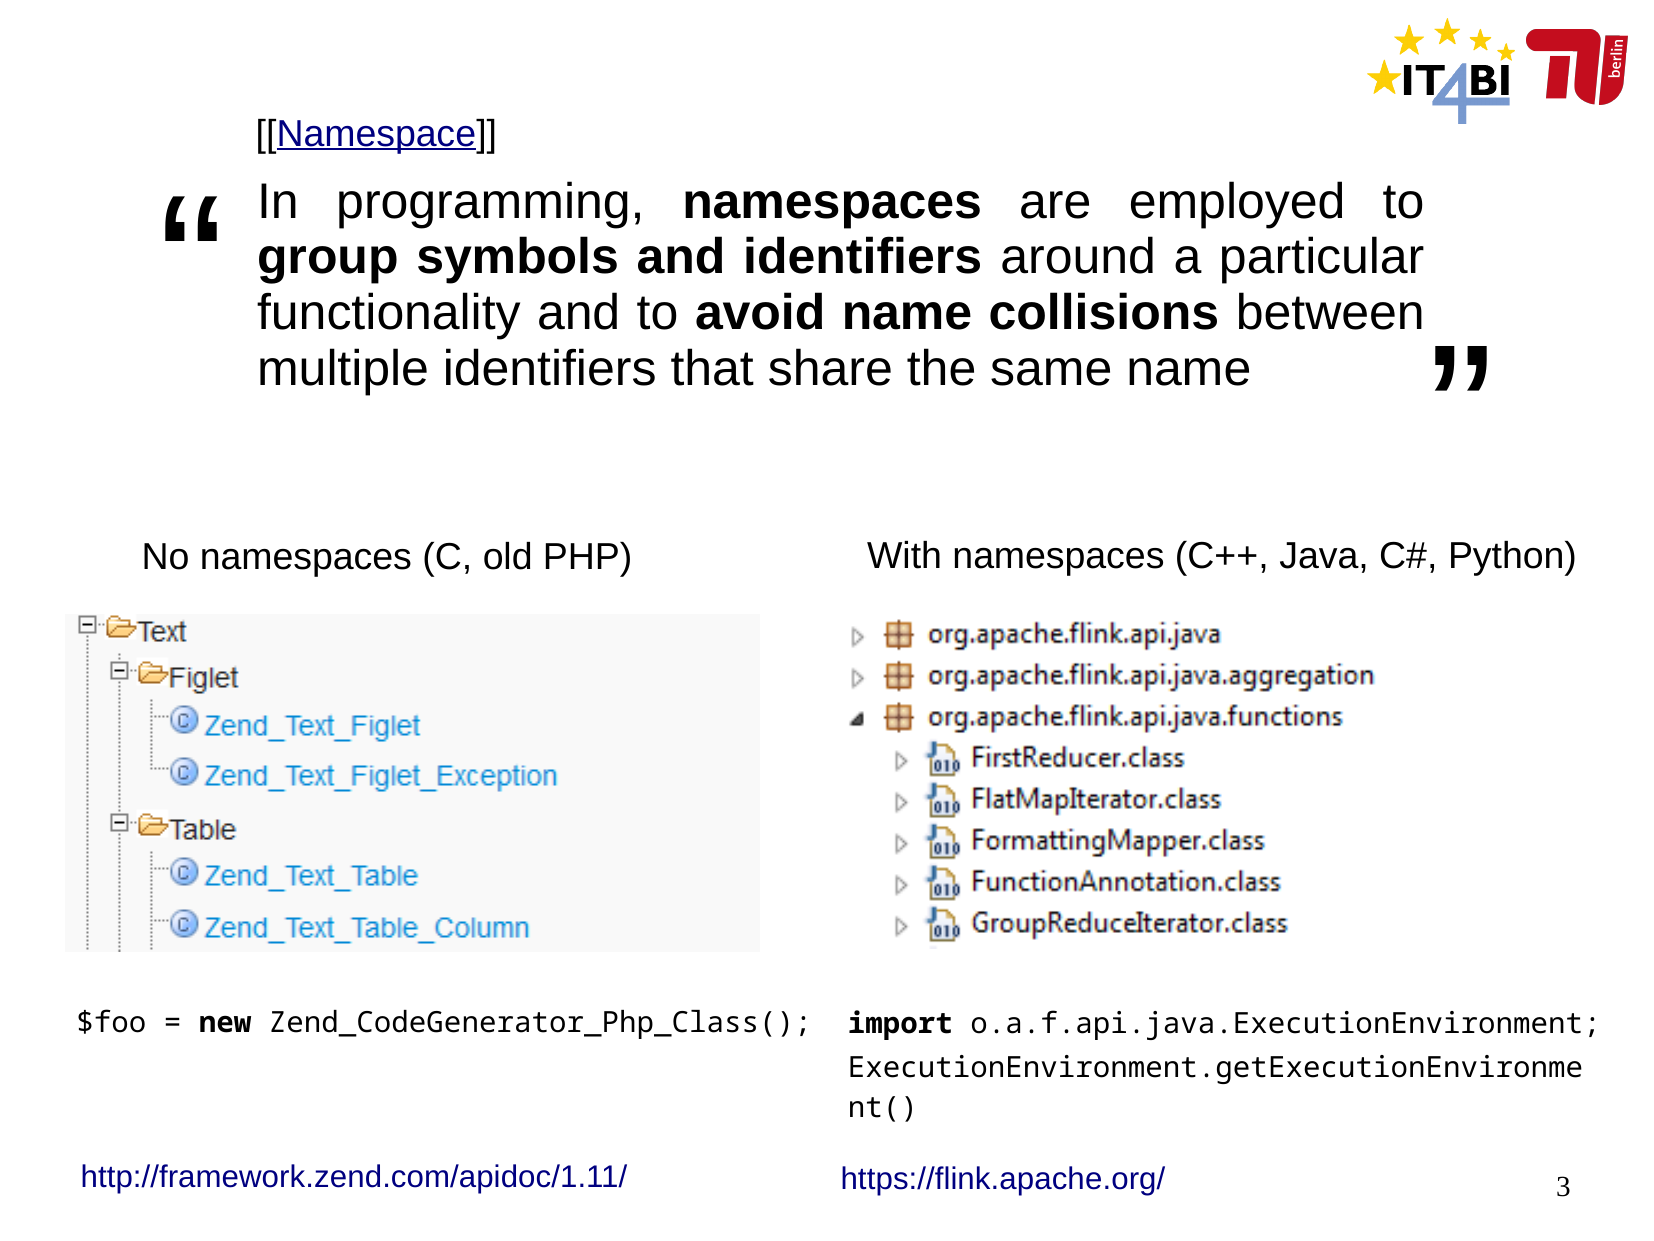

[[Namespace]]
“
In programming, namespaces are employed to group symbols and identifiers around a particular functionality and to avoid name collisions between multiple identifiers that share the same name
“
With namespaces (C++, Java, C#, Python)
No namespaces (C, old PHP)
$foo = new Zend_CodeGenerator_Php_Class();
import o.a.f.api.java.ExecutionEnvironment;
ExecutionEnvironment.getExecutionEnvironment()
http://framework.zend.com/apidoc/1.11/
https://flink.apache.org/
3